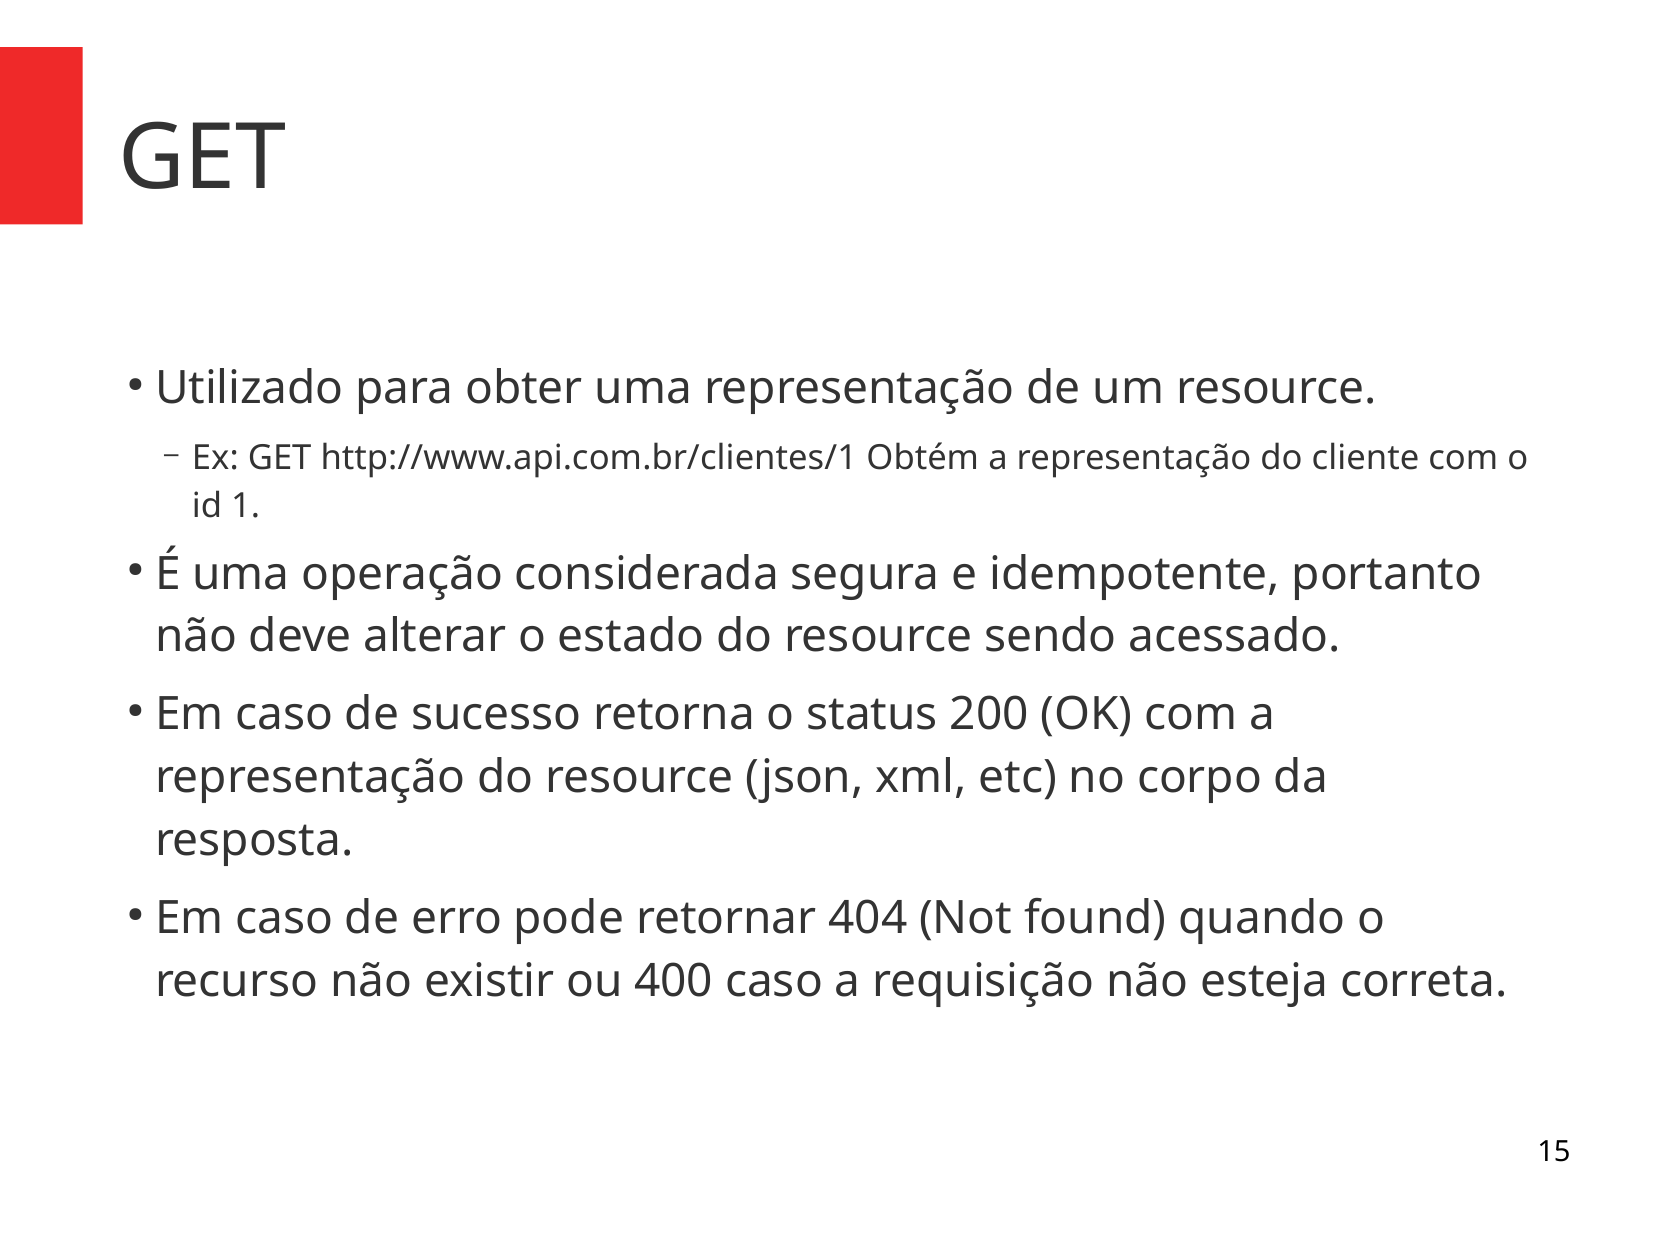

# GET
Utilizado para obter uma representação de um resource.
Ex: GET http://www.api.com.br/clientes/1 Obtém a representação do cliente com o id 1.
É uma operação considerada segura e idempotente, portanto não deve alterar o estado do resource sendo acessado.
Em caso de sucesso retorna o status 200 (OK) com a representação do resource (json, xml, etc) no corpo da resposta.
Em caso de erro pode retornar 404 (Not found) quando o recurso não existir ou 400 caso a requisição não esteja correta.
15